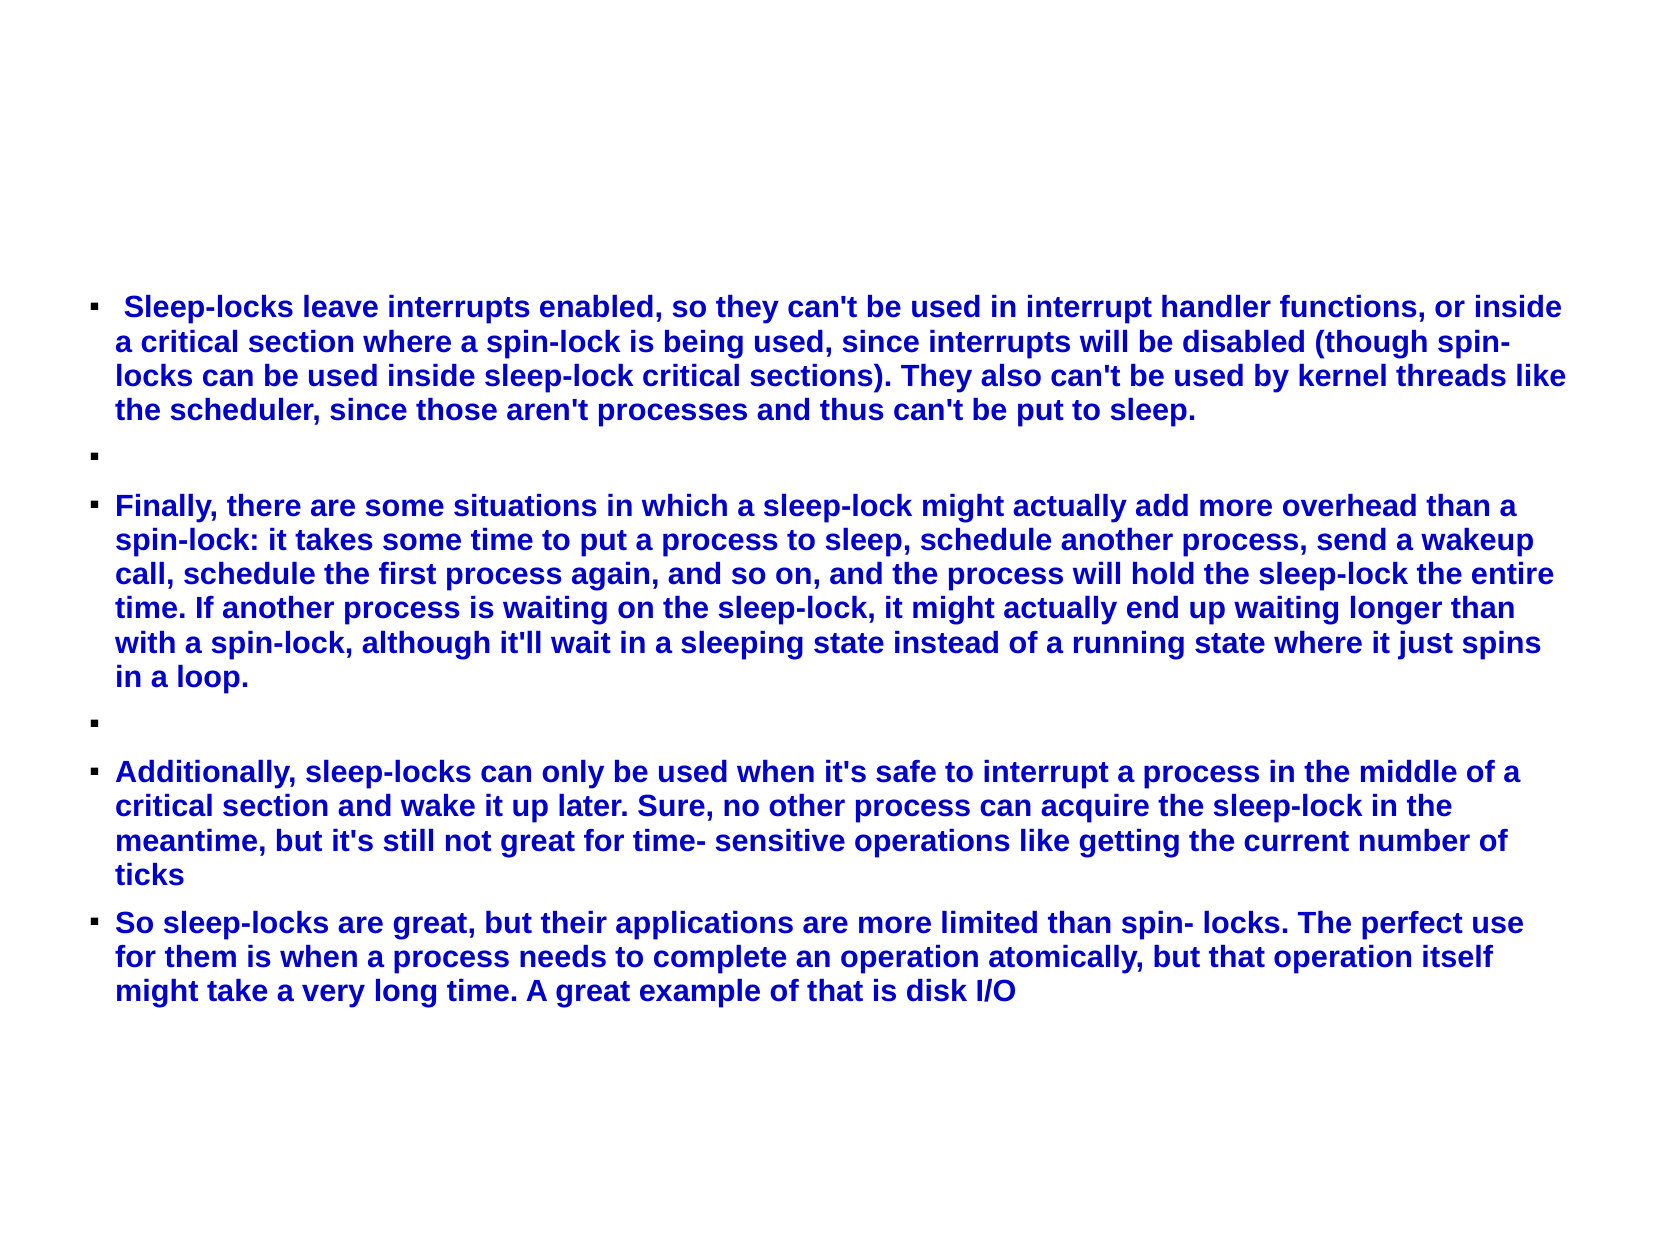

#
 Sleep-locks leave interrupts enabled, so they can't be used in interrupt handler functions, or inside a critical section where a spin-lock is being used, since interrupts will be disabled (though spin- locks can be used inside sleep-lock critical sections). They also can't be used by kernel threads like the scheduler, since those aren't processes and thus can't be put to sleep.
Finally, there are some situations in which a sleep-lock might actually add more overhead than a spin-lock: it takes some time to put a process to sleep, schedule another process, send a wakeup call, schedule the first process again, and so on, and the process will hold the sleep-lock the entire time. If another process is waiting on the sleep-lock, it might actually end up waiting longer than with a spin-lock, although it'll wait in a sleeping state instead of a running state where it just spins in a loop.
Additionally, sleep-locks can only be used when it's safe to interrupt a process in the middle of a critical section and wake it up later. Sure, no other process can acquire the sleep-lock in the meantime, but it's still not great for time- sensitive operations like getting the current number of ticks
So sleep-locks are great, but their applications are more limited than spin- locks. The perfect use for them is when a process needs to complete an operation atomically, but that operation itself might take a very long time. A great example of that is disk I/O